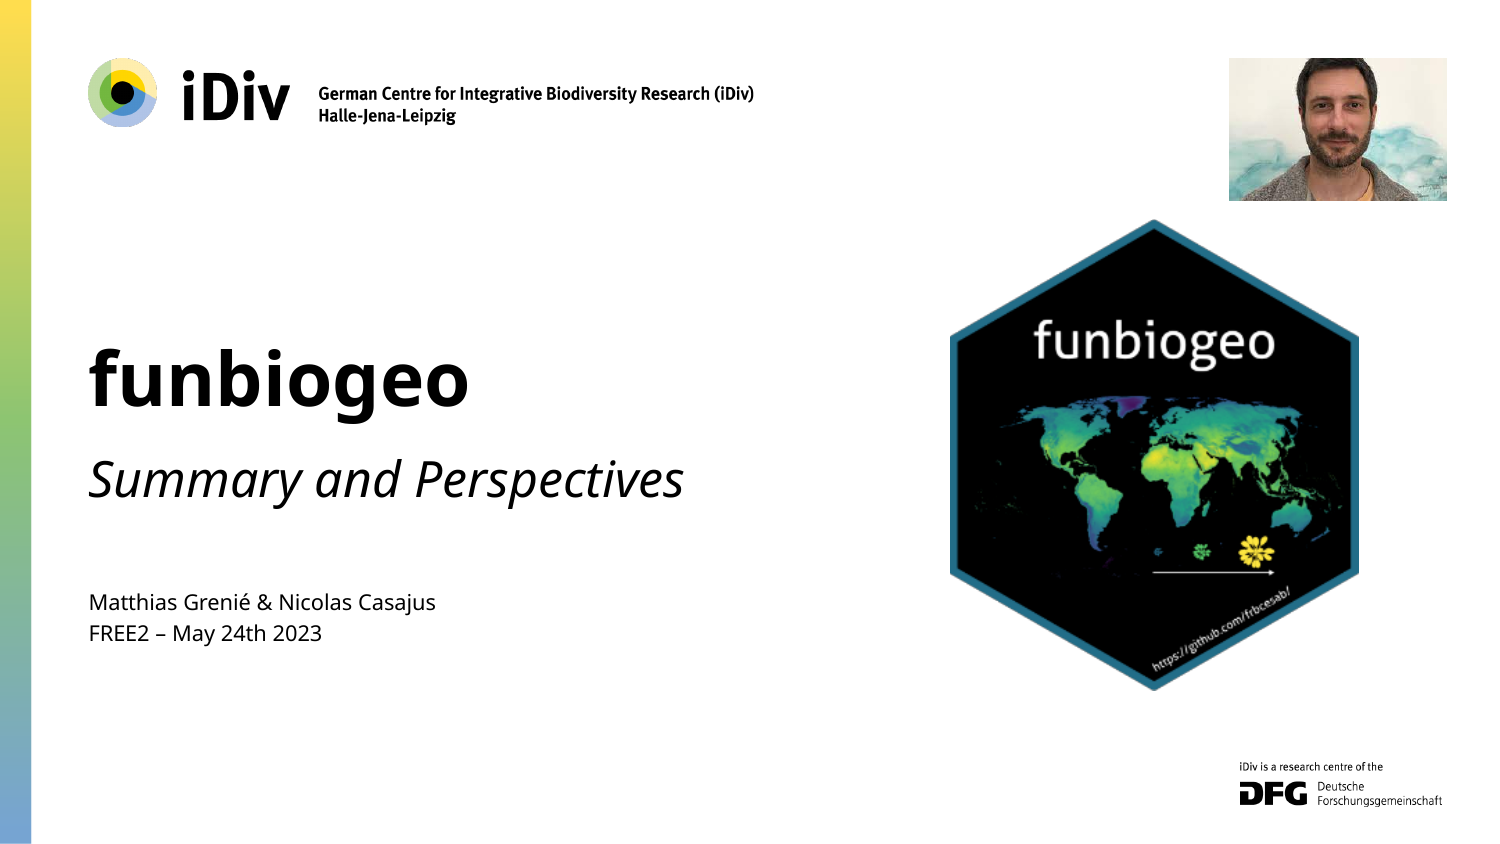

funbiogeo
# Summary and Perspectives
Matthias Grenié & Nicolas Casajus
FREE2 – May 24th 2023